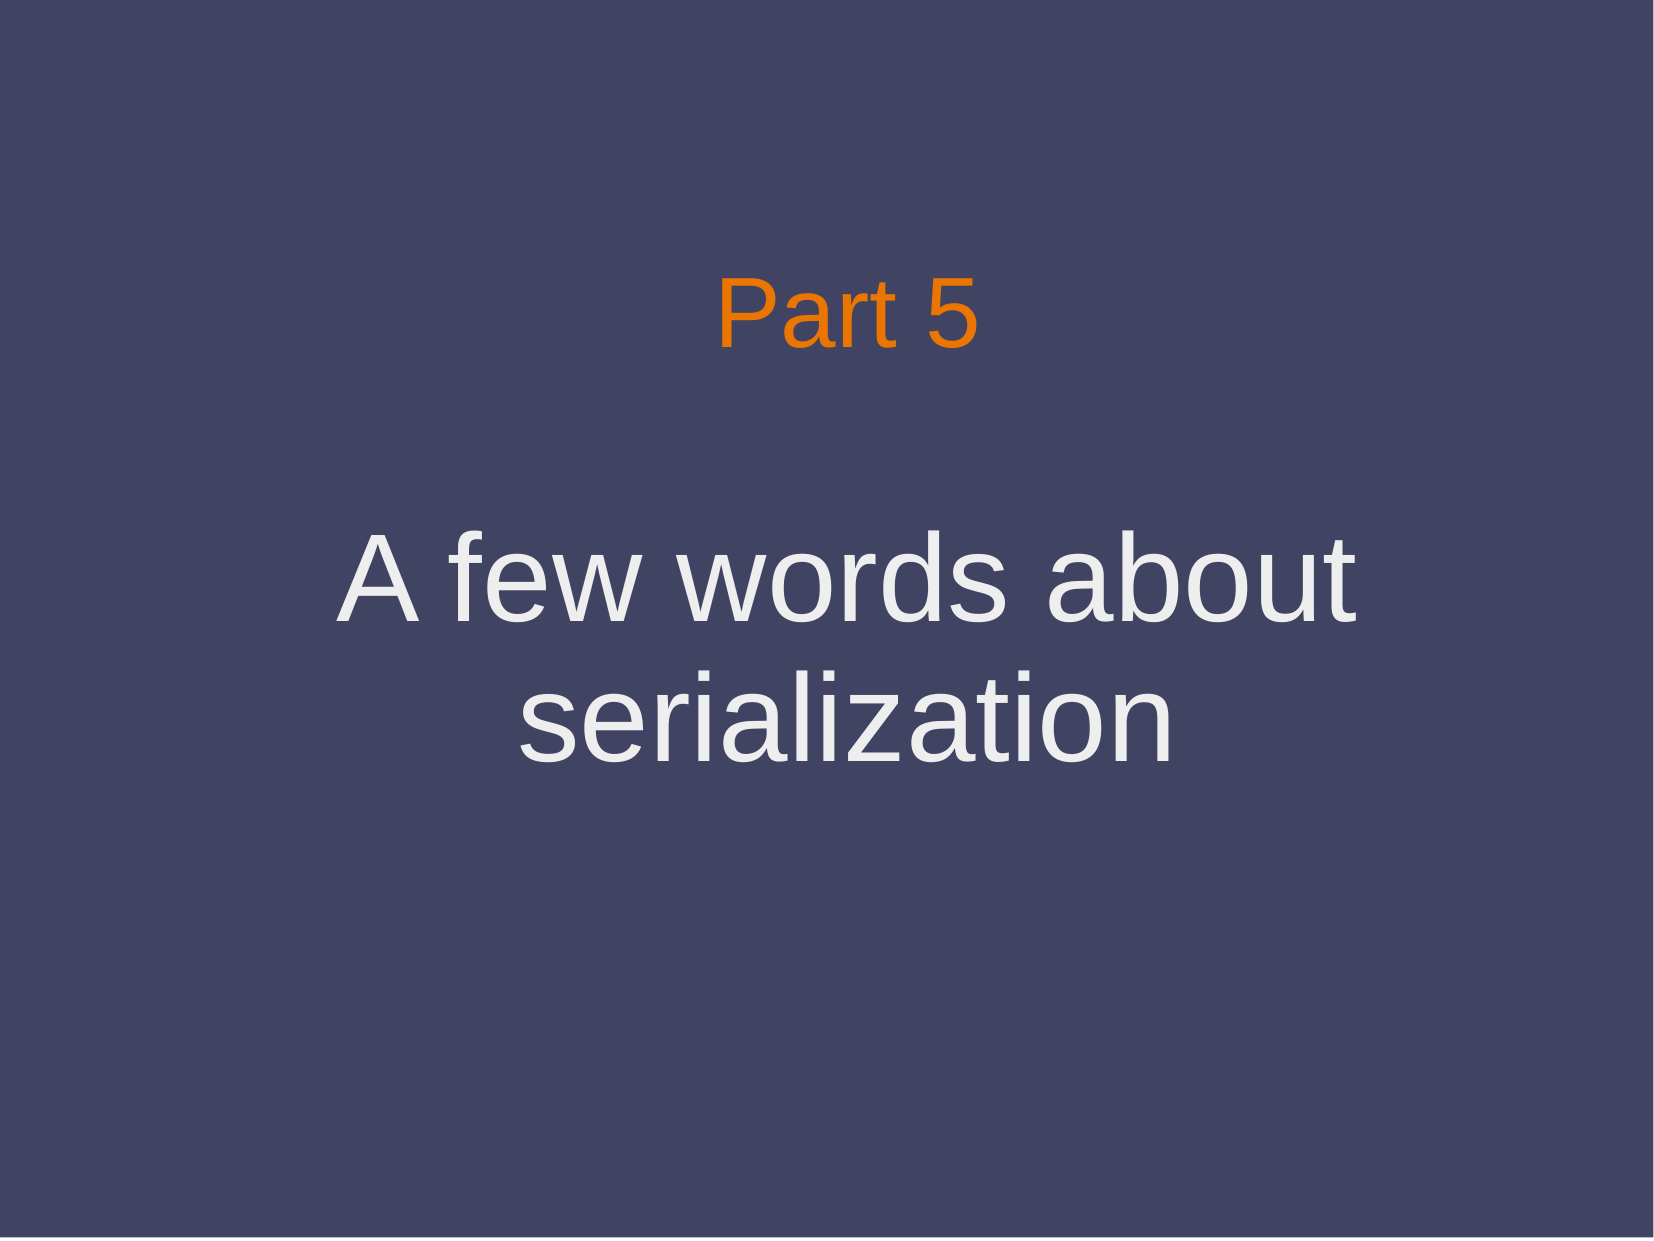

Part 5
A few words about
serialization